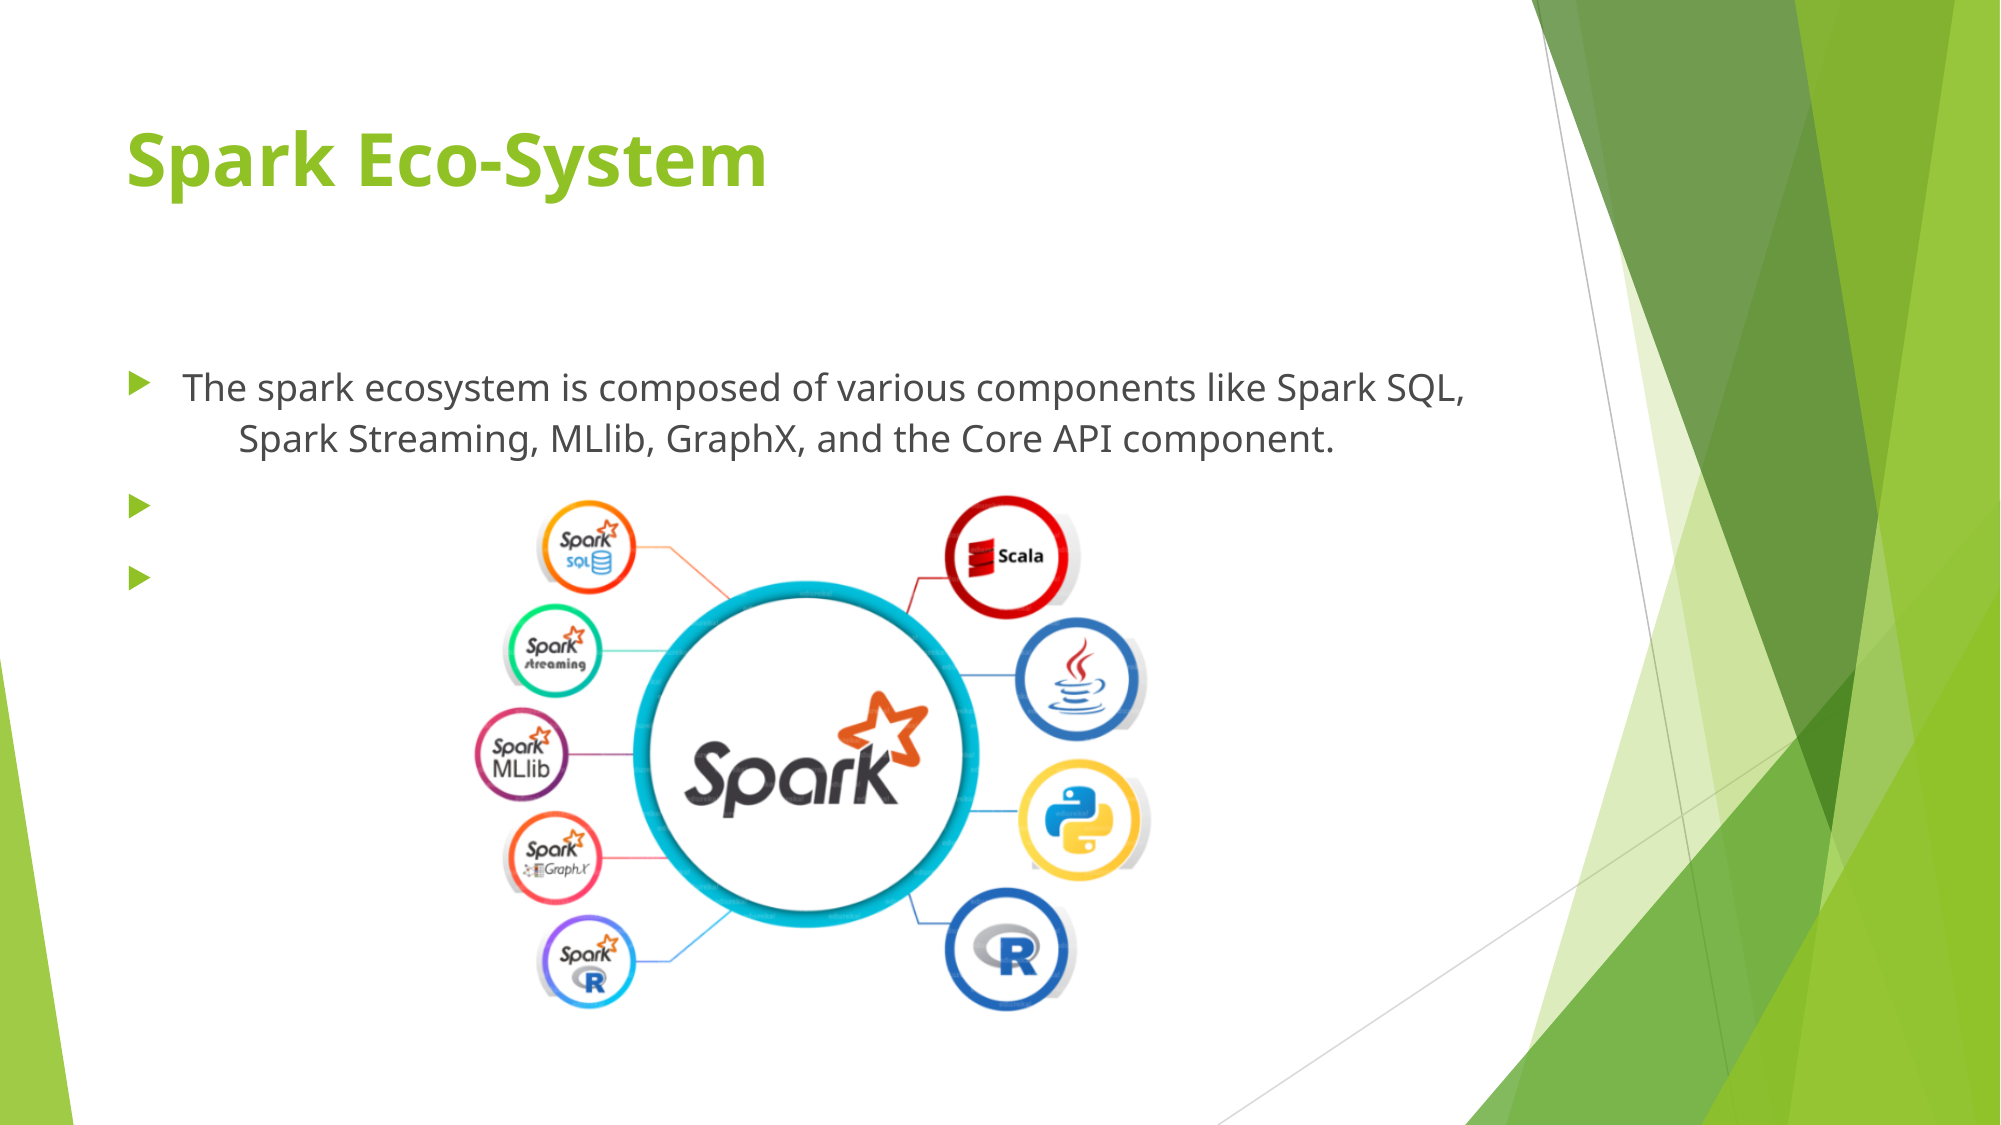

# Spark Eco-System
The spark ecosystem is composed of various components like Spark SQL, Spark Streaming, MLlib, GraphX, and the Core API component.